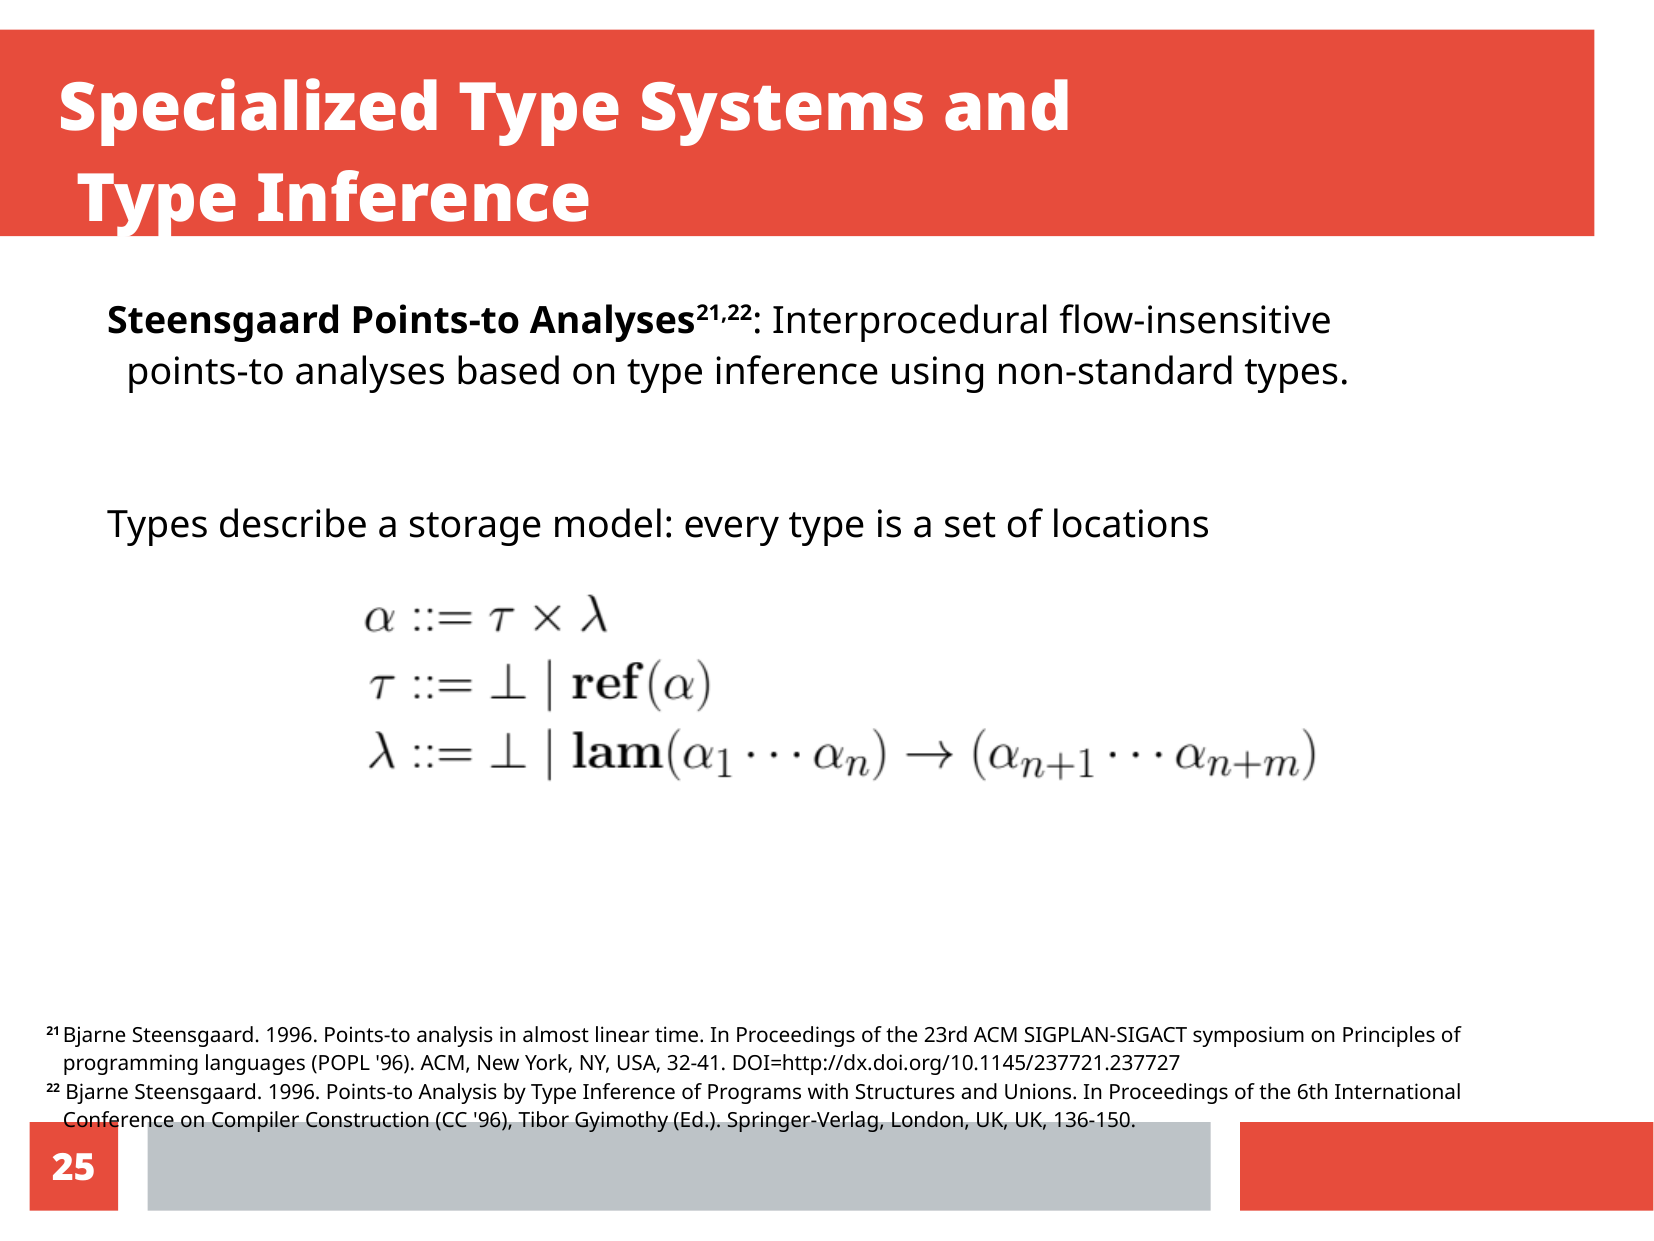

# Specialized Type Systems and Type Inference
Steensgaard Points-to Analyses21,22: Interprocedural flow-insensitive
 points-to analyses based on type inference using non-standard types.
Types describe a storage model: every type is a set of locations
21 Bjarne Steensgaard. 1996. Points-to analysis in almost linear time. In Proceedings of the 23rd ACM SIGPLAN-SIGACT symposium on Principles of
 programming languages (POPL '96). ACM, New York, NY, USA, 32-41. DOI=http://dx.doi.org/10.1145/237721.237727
22 Bjarne Steensgaard. 1996. Points-to Analysis by Type Inference of Programs with Structures and Unions. In Proceedings of the 6th International
 Conference on Compiler Construction (CC '96), Tibor Gyimothy (Ed.). Springer-Verlag, London, UK, UK, 136-150.
25